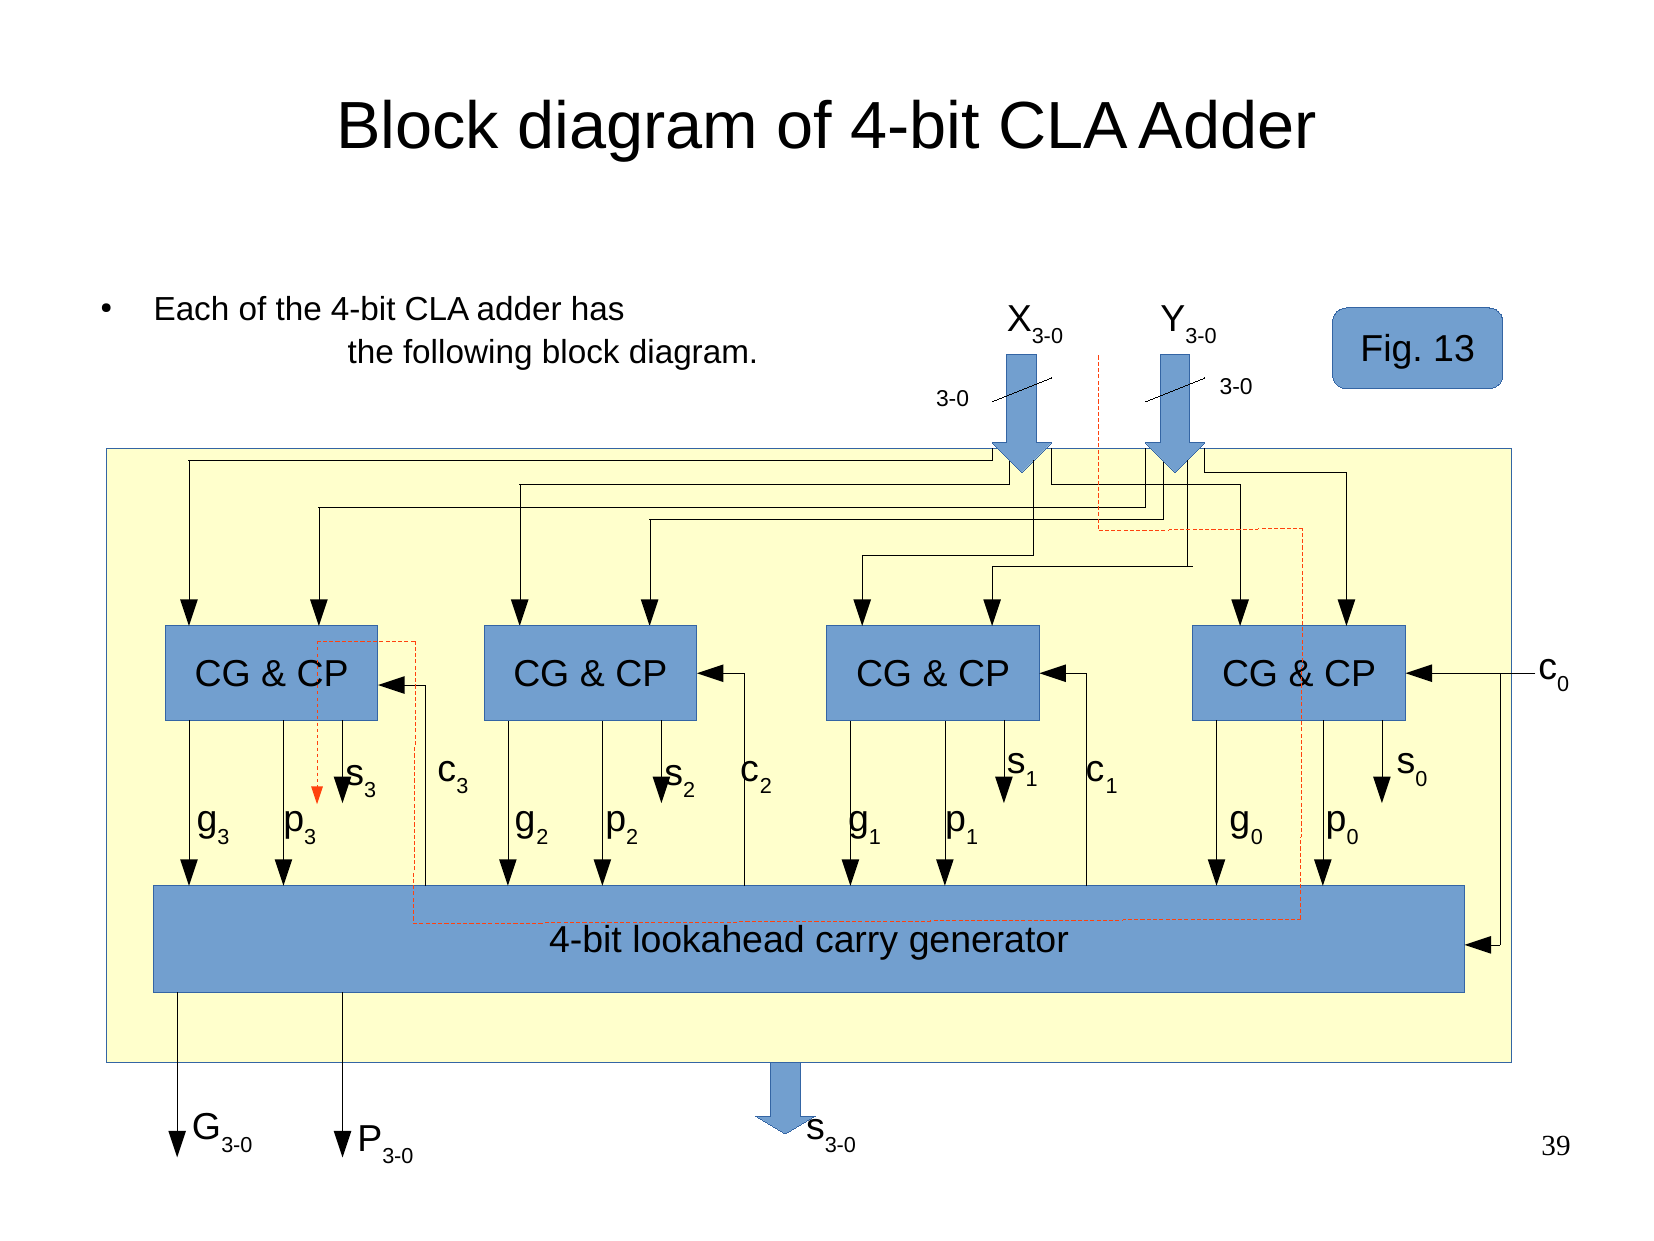

# Block diagram of 4-bit CLA Adder
Each of the 4-bit CLA adder has
 the following block diagram.
X3-0
Y3-0
Fig. 13
3-0
3-0
 c3 c2 c1
 g3 p3 g2 p2 g1 p1 g0 p0
CG & CP
CG & CP
CG & CP
CG & CP
c0
s1
s0
s3
s2
4-bit lookahead carry generator
G3-0
s3-0
P3-0
39